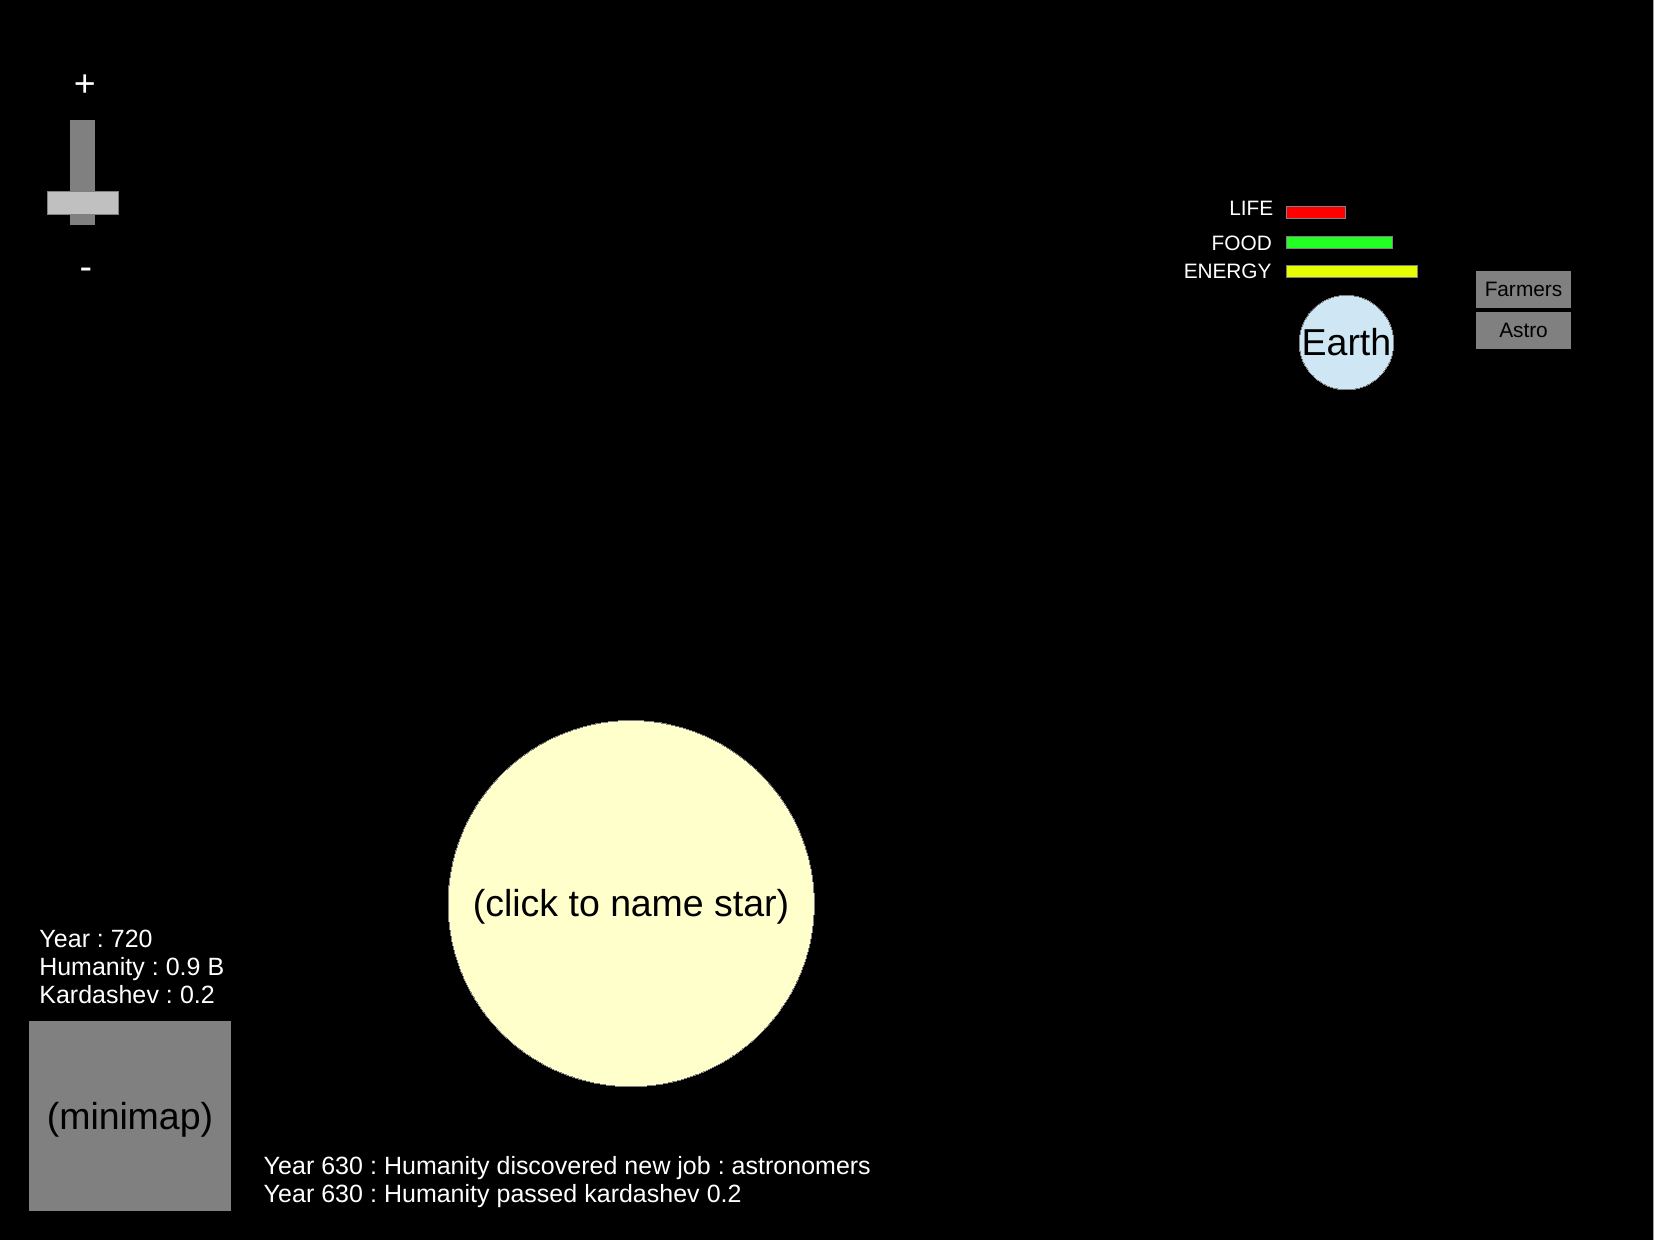

+
LIFE
FOOD
-
ENERGY
Farmers
Earth
Astro
(click to name star)
Year : 720
Humanity : 0.9 B
Kardashev : 0.2
(minimap)
Year 630 : Humanity discovered new job : astronomers
Year 630 : Humanity passed kardashev 0.2